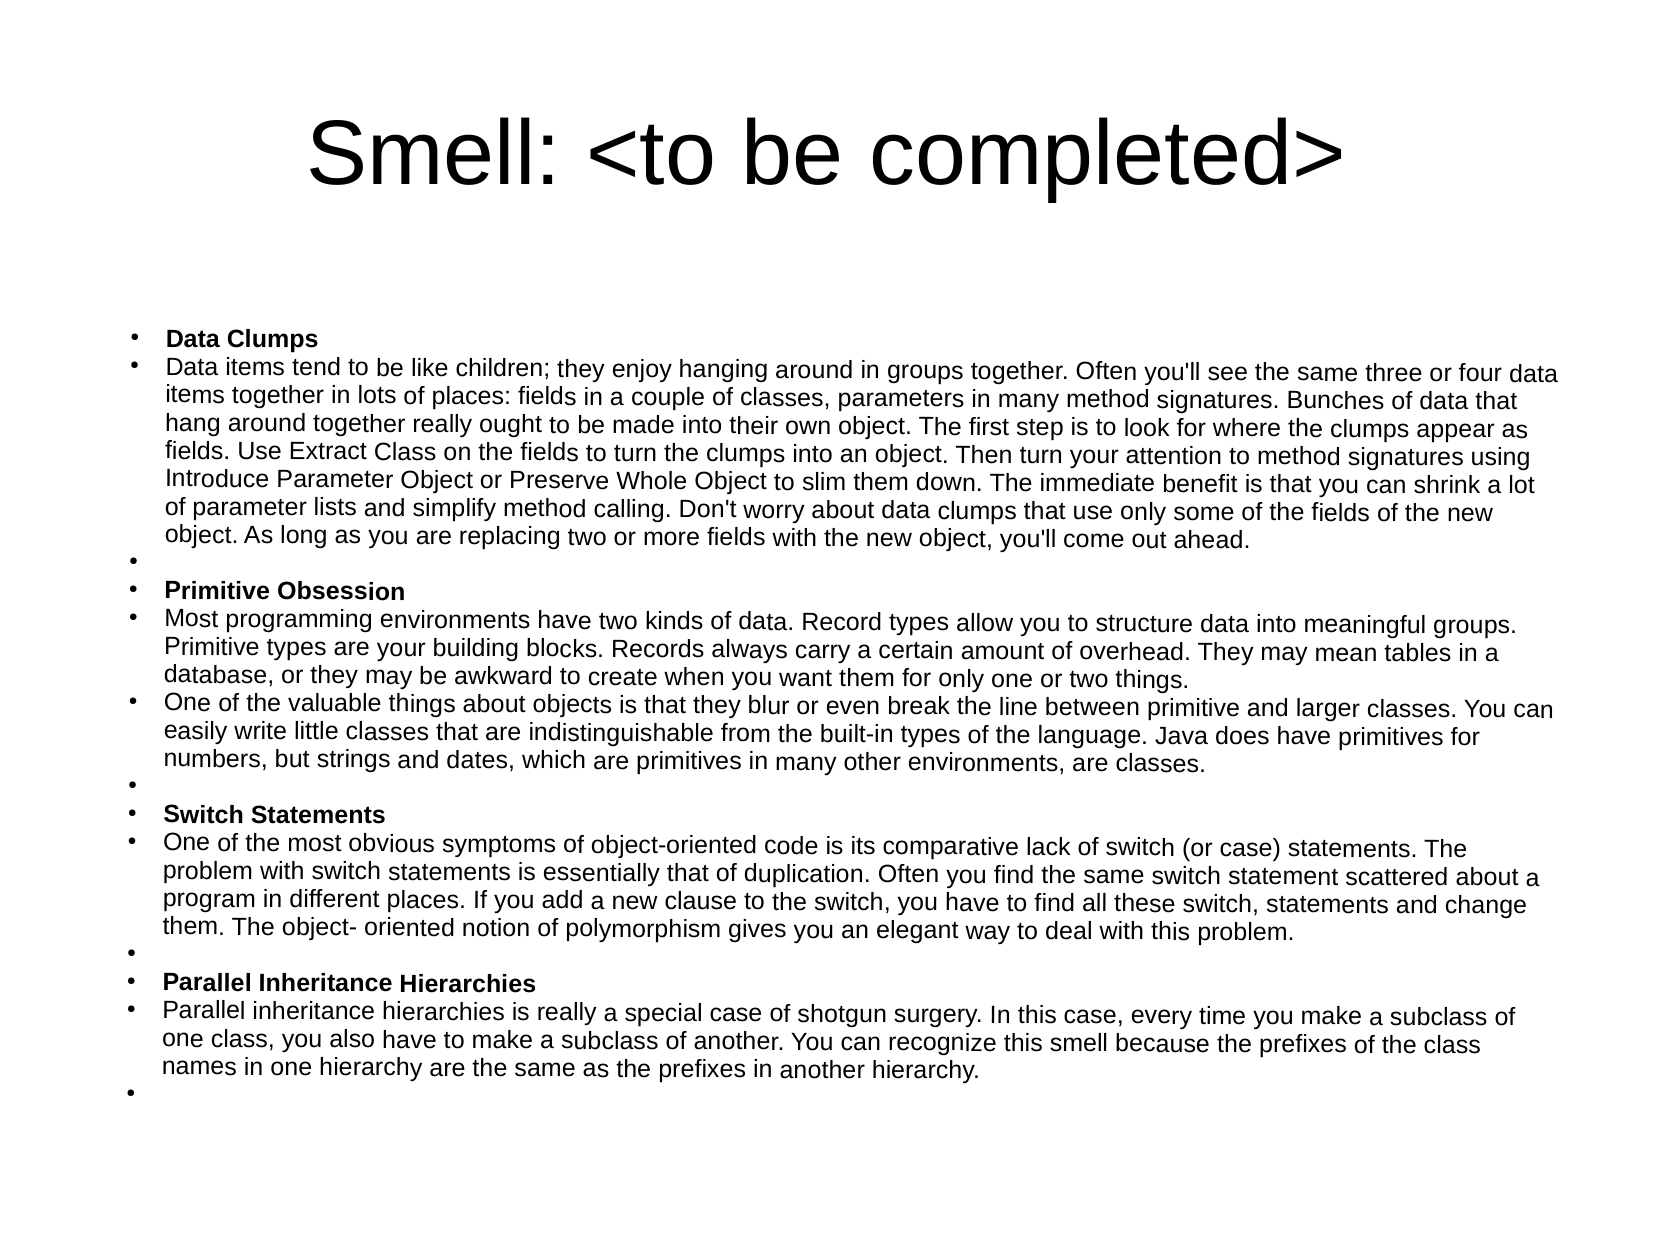

# Smell: <to be completed>
Data Clumps
Data items tend to be like children; they enjoy hanging around in groups together. Often you'll see the same three or four data items together in lots of places: fields in a couple of classes, parameters in many method signatures. Bunches of data that hang around together really ought to be made into their own object. The first step is to look for where the clumps appear as fields. Use Extract Class on the fields to turn the clumps into an object. Then turn your attention to method signatures using Introduce Parameter Object or Preserve Whole Object to slim them down. The immediate benefit is that you can shrink a lot of parameter lists and simplify method calling. Don't worry about data clumps that use only some of the fields of the new object. As long as you are replacing two or more fields with the new object, you'll come out ahead.
Primitive Obsession
Most programming environments have two kinds of data. Record types allow you to structure data into meaningful groups. Primitive types are your building blocks. Records always carry a certain amount of overhead. They may mean tables in a database, or they may be awkward to create when you want them for only one or two things.
One of the valuable things about objects is that they blur or even break the line between primitive and larger classes. You can easily write little classes that are indistinguishable from the built-in types of the language. Java does have primitives for numbers, but strings and dates, which are primitives in many other environments, are classes.
Switch Statements
One of the most obvious symptoms of object-oriented code is its comparative lack of switch (or case) statements. The problem with switch statements is essentially that of duplication. Often you find the same switch statement scattered about a program in different places. If you add a new clause to the switch, you have to find all these switch, statements and change them. The object- oriented notion of polymorphism gives you an elegant way to deal with this problem.
Parallel Inheritance Hierarchies
Parallel inheritance hierarchies is really a special case of shotgun surgery. In this case, every time you make a subclass of one class, you also have to make a subclass of another. You can recognize this smell because the prefixes of the class names in one hierarchy are the same as the prefixes in another hierarchy.